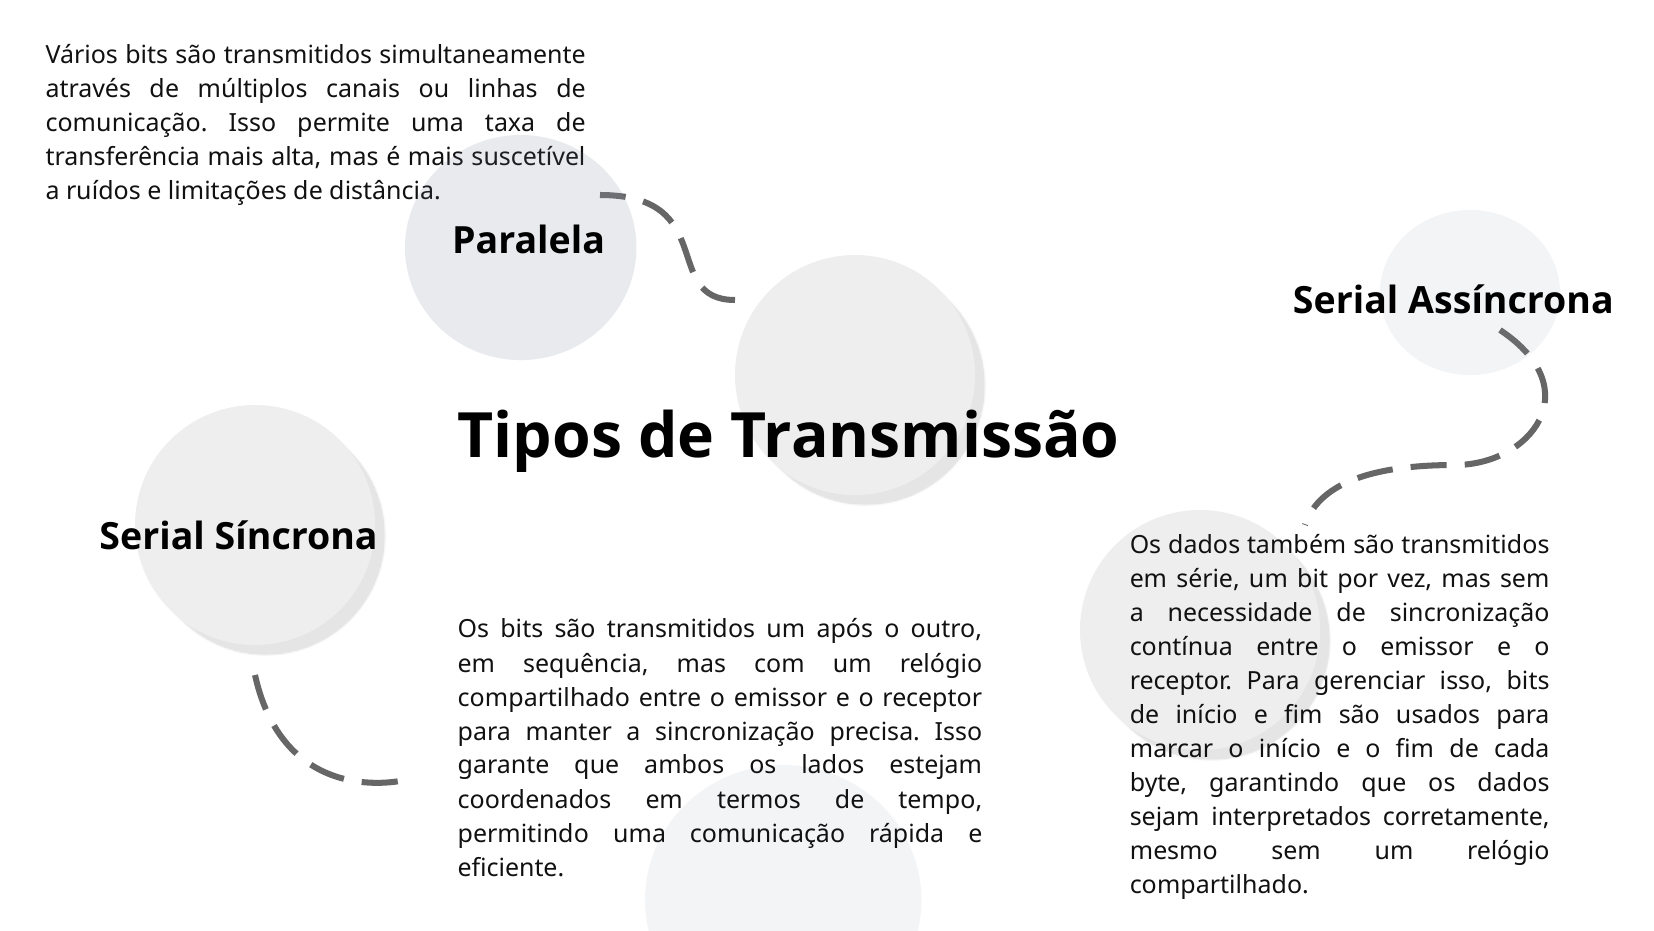

Vários bits são transmitidos simultaneamente através de múltiplos canais ou linhas de comunicação. Isso permite uma taxa de transferência mais alta, mas é mais suscetível a ruídos e limitações de distância.
Paralela
Serial Assíncrona
Tipos de Transmissão
Serial Síncrona
Os dados também são transmitidos em série, um bit por vez, mas sem a necessidade de sincronização contínua entre o emissor e o receptor. Para gerenciar isso, bits de início e fim são usados para marcar o início e o fim de cada byte, garantindo que os dados sejam interpretados corretamente, mesmo sem um relógio compartilhado.
Os bits são transmitidos um após o outro, em sequência, mas com um relógio compartilhado entre o emissor e o receptor para manter a sincronização precisa. Isso garante que ambos os lados estejam coordenados em termos de tempo, permitindo uma comunicação rápida e eficiente.